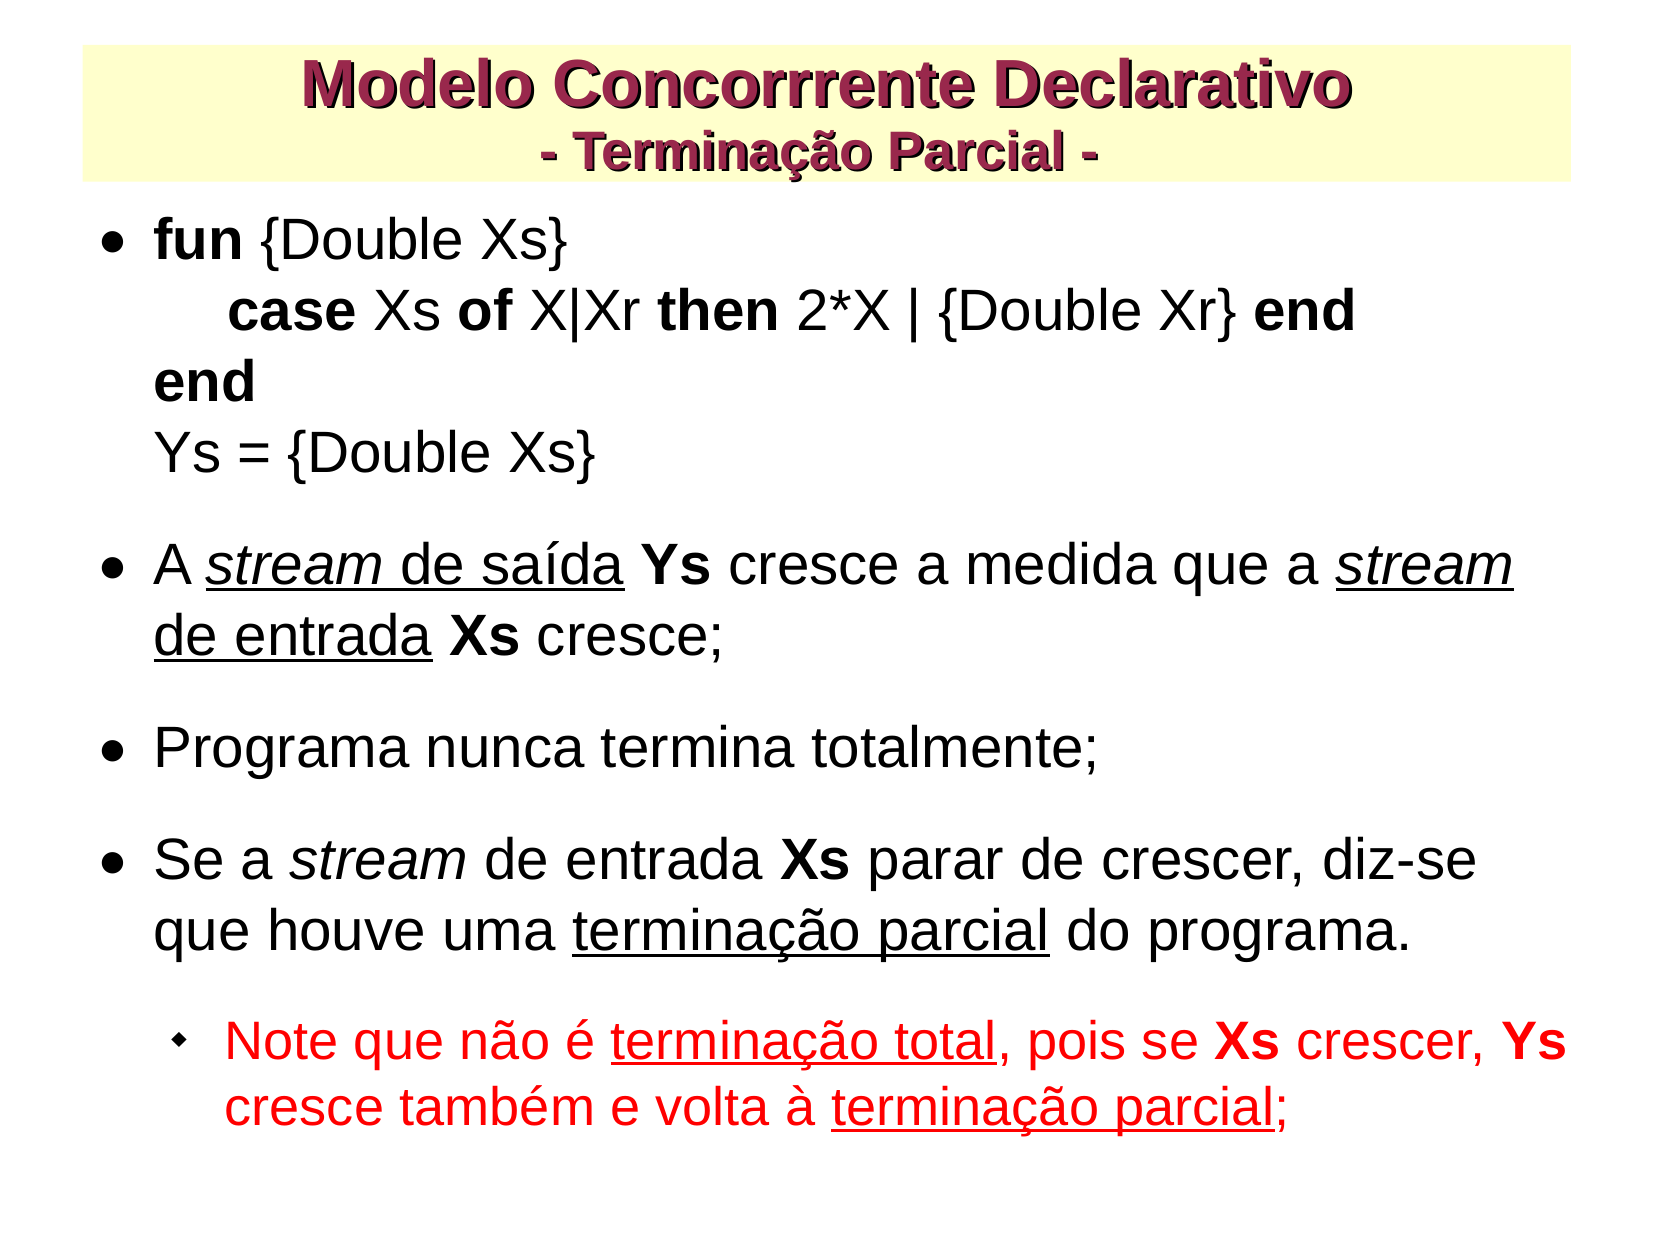

# Modelo Concorrrente Declarativo - Terminação Parcial -
fun {Double Xs}
	case Xs of X|Xr then 2*X | {Double Xr} end
end
Ys = {Double Xs}
A stream de saída Ys cresce a medida que a stream de entrada Xs cresce;
Programa nunca termina totalmente;
Se a stream de entrada Xs parar de crescer, diz-se que houve uma terminação parcial do programa.
Note que não é terminação total, pois se Xs crescer, Ys cresce também e volta à terminação parcial;